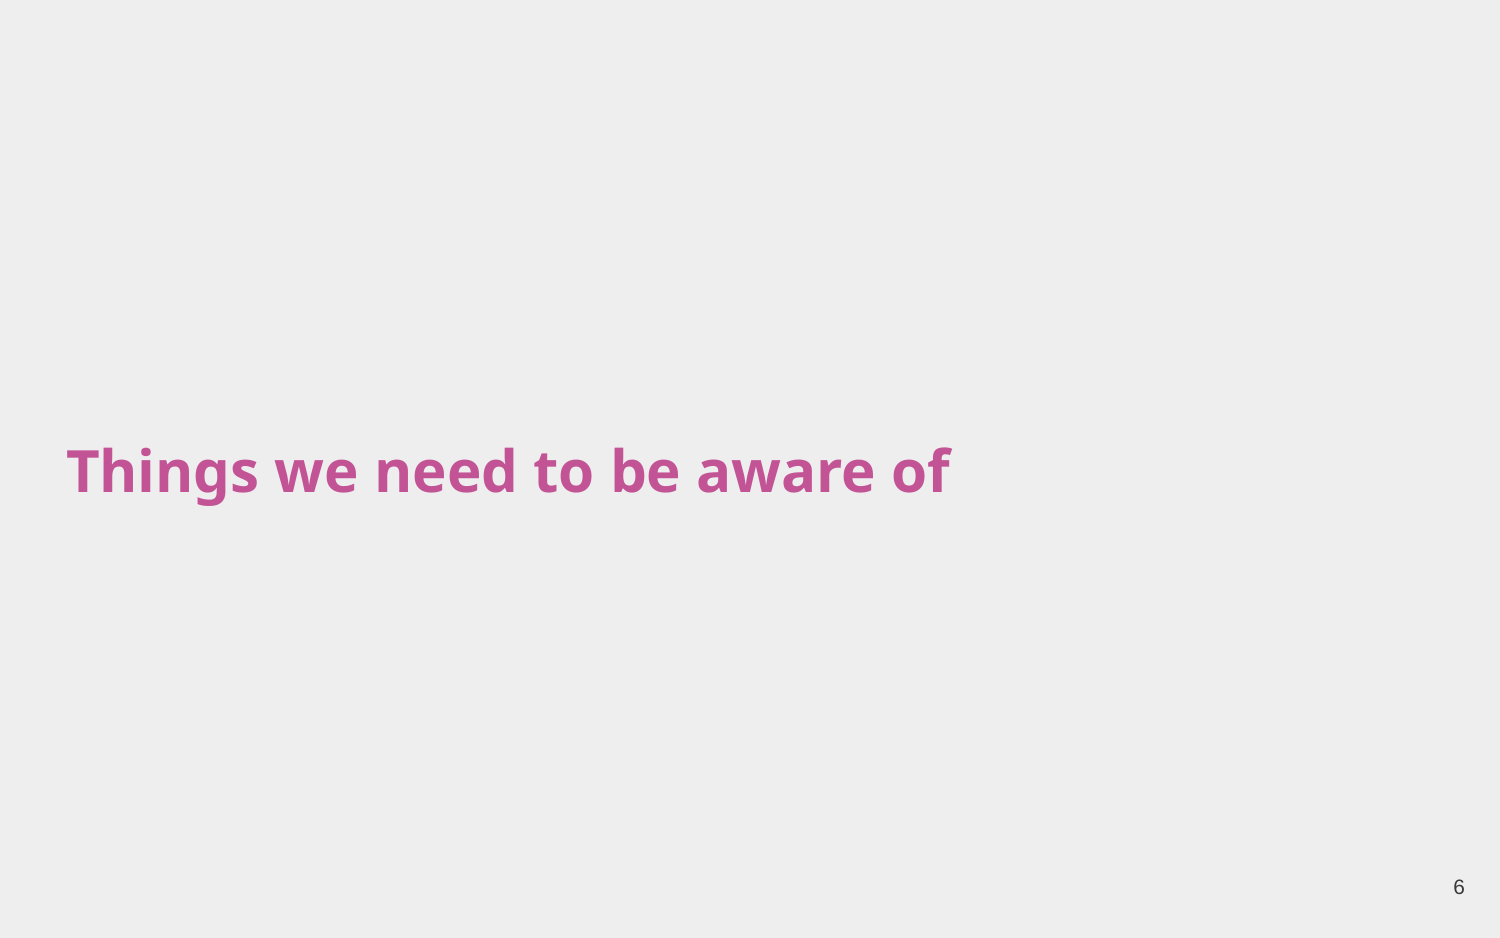

# Things we need to be aware of